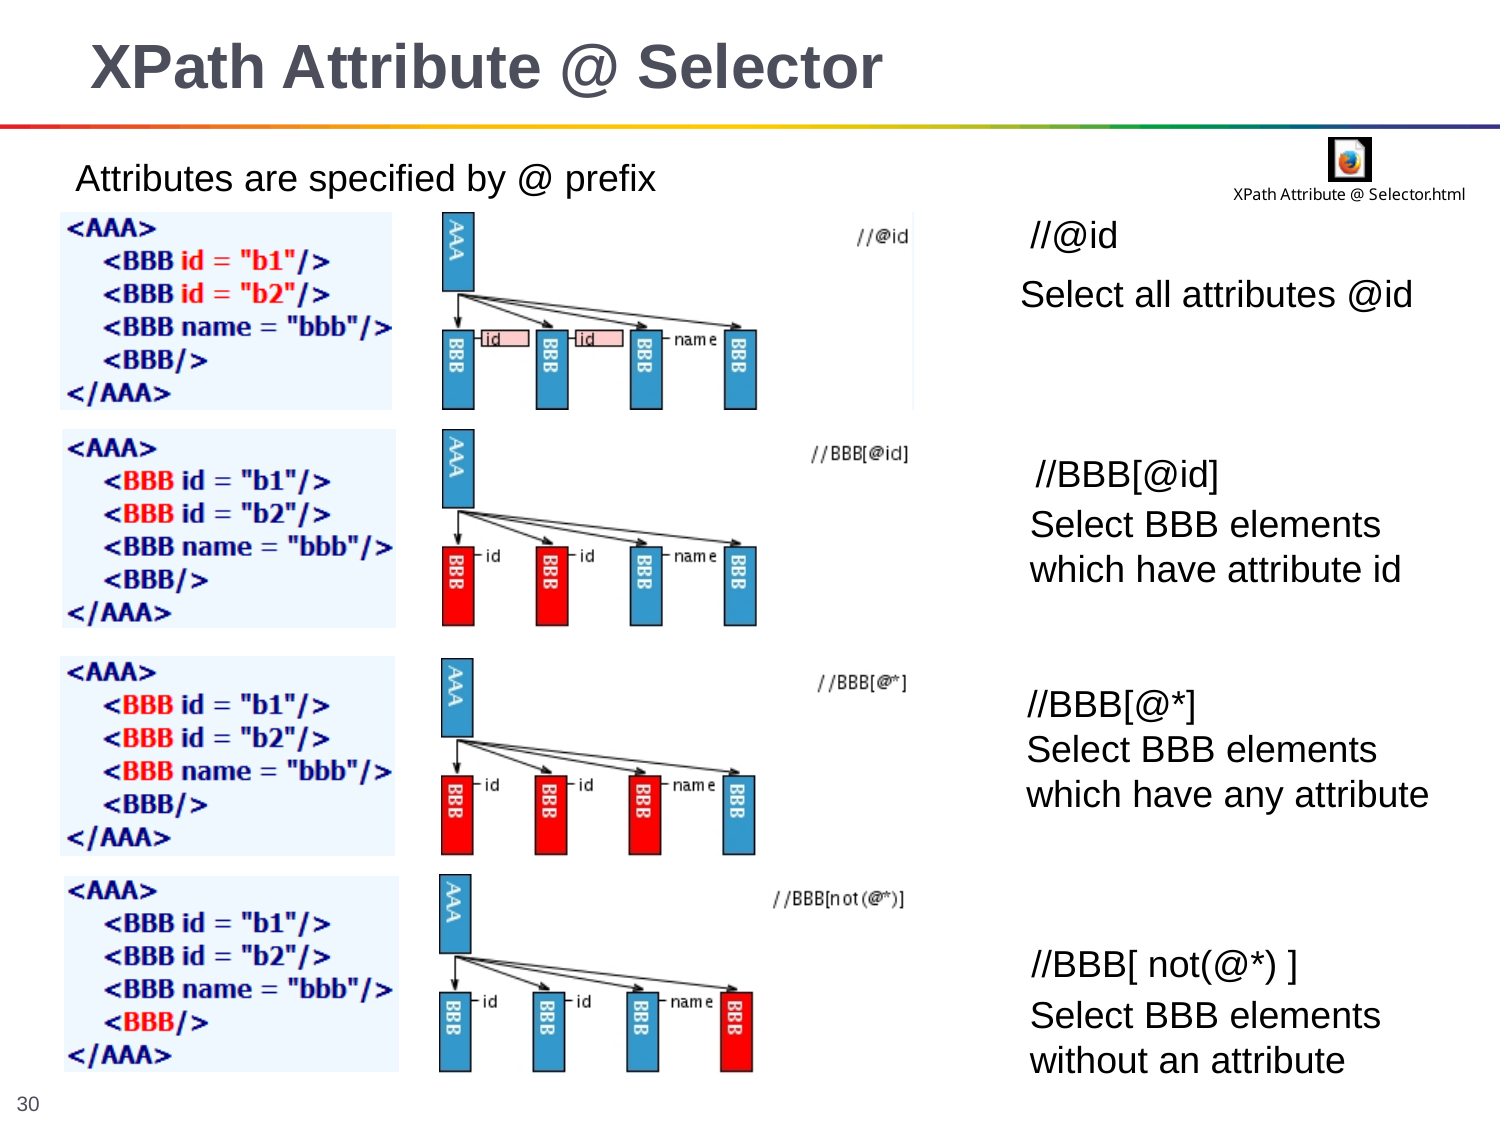

# XPath Attribute @ Selector
Attributes are specified by @ prefix
//@id
Select all attributes @id
//BBB[@id]
Select BBB elements which have attribute id
//BBB[@*]
Select BBB elements which have any attribute
//BBB[ not(@*) ]
Select BBB elements without an attribute